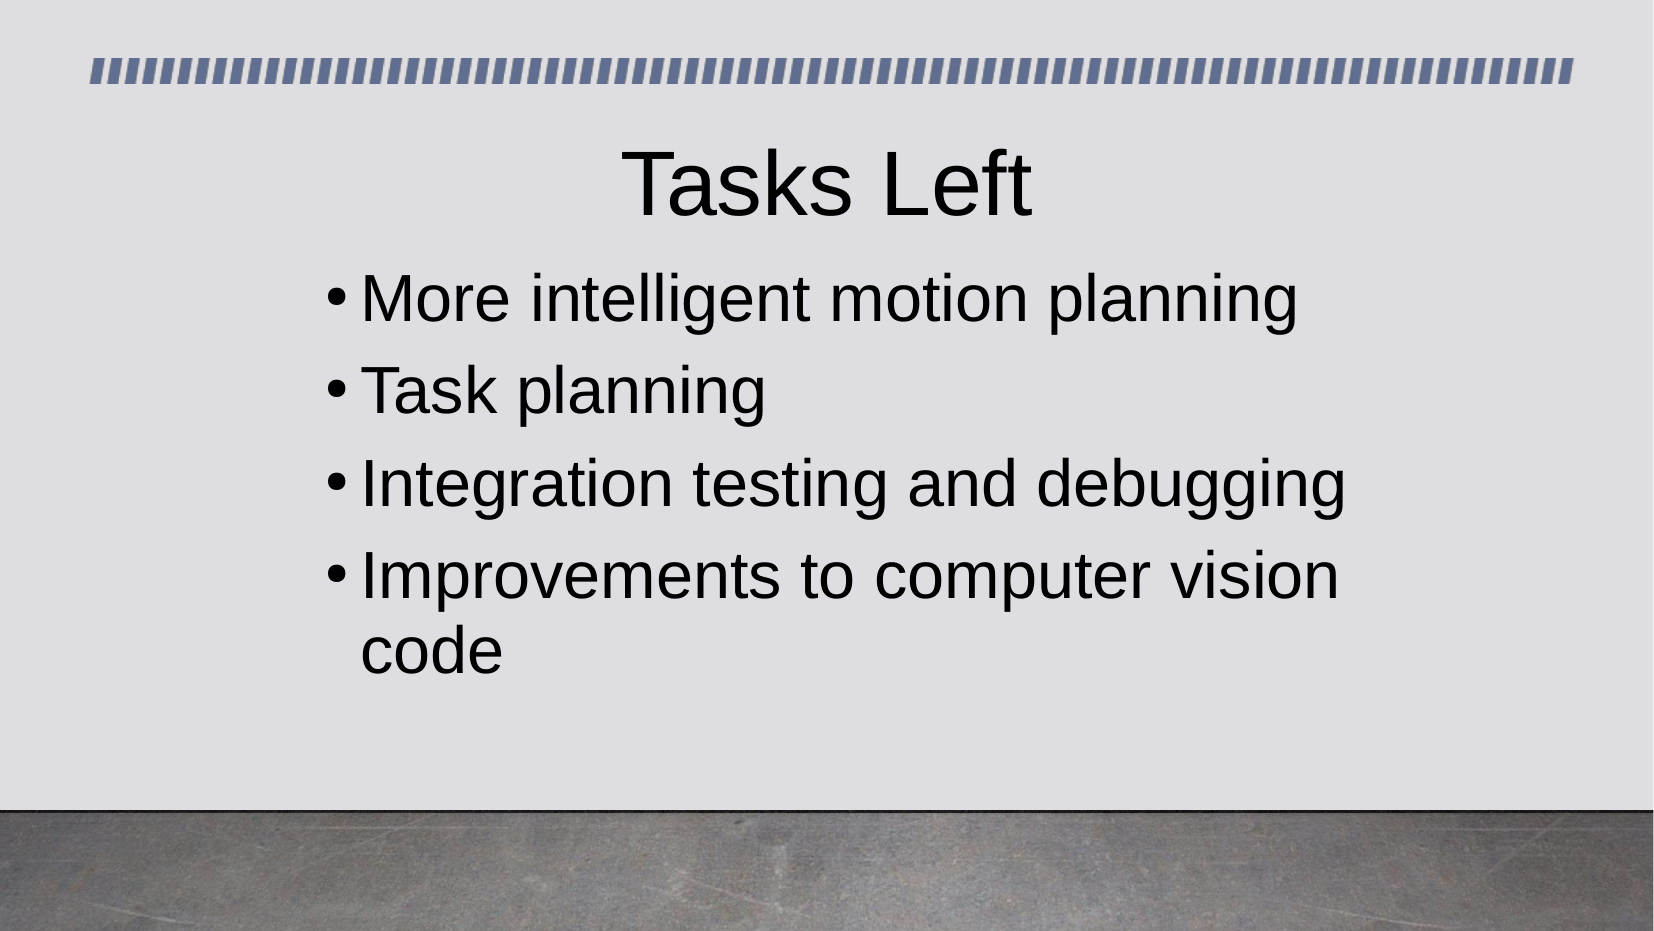

# Tasks Left
More intelligent motion planning
Task planning
Integration testing and debugging
Improvements to computer vision code